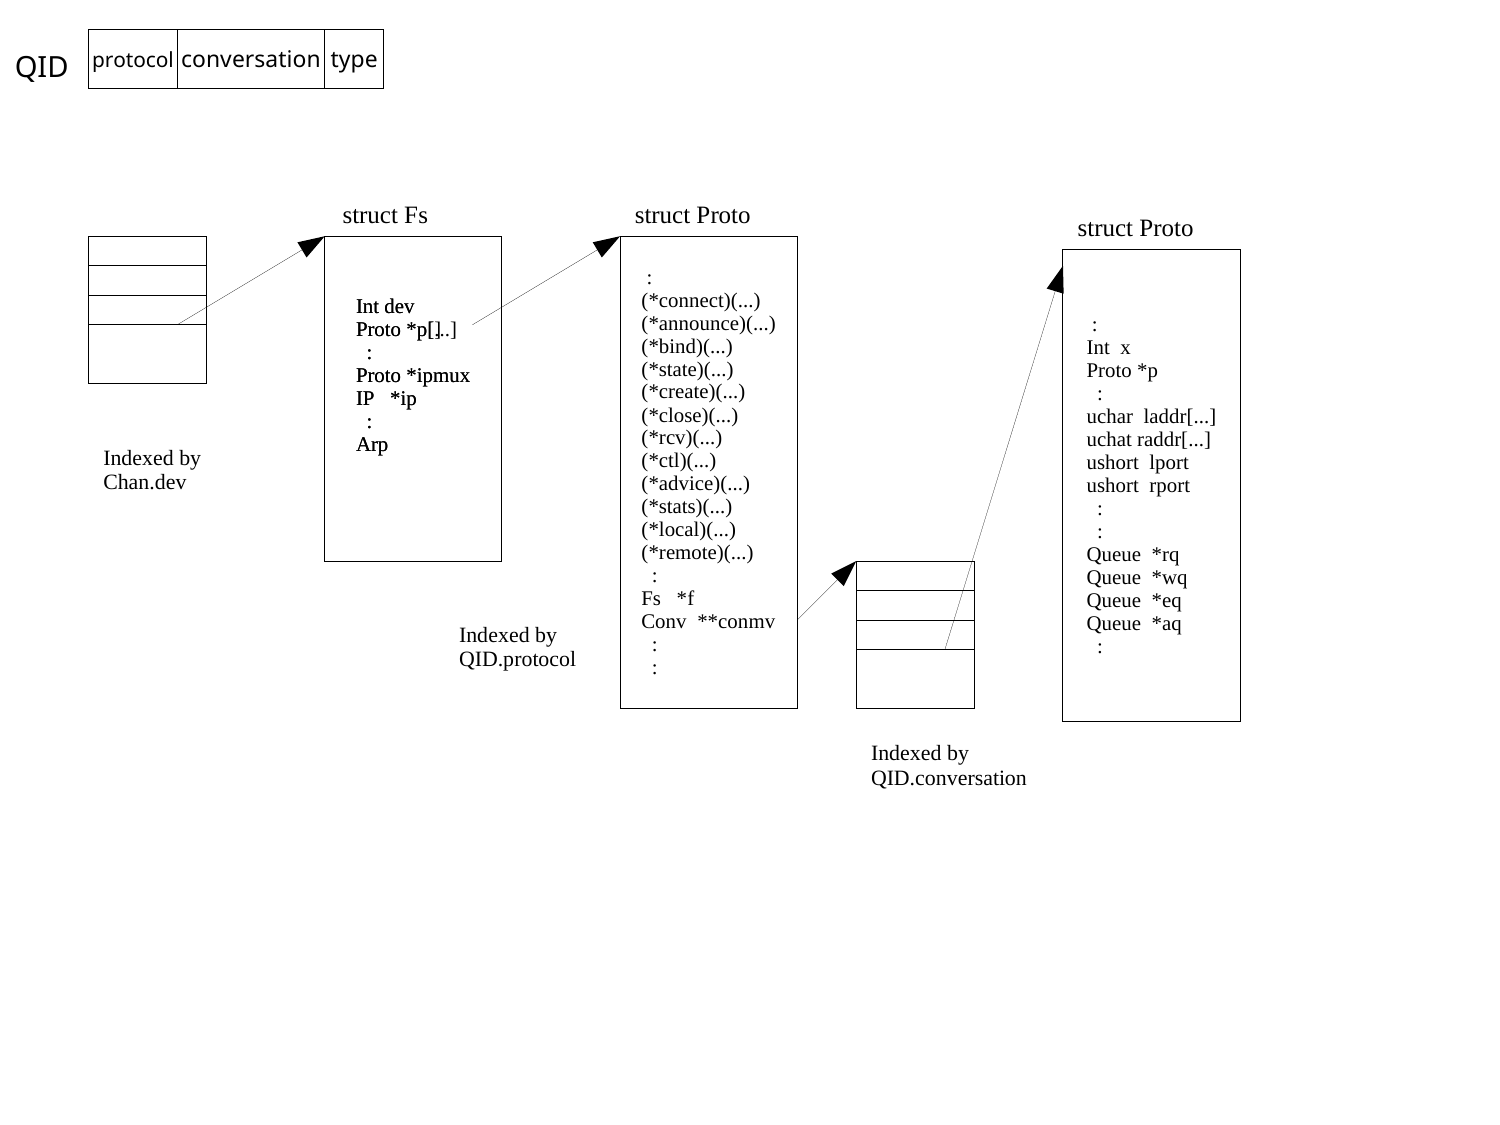

protocol
conversation
type
QID
struct Fs
struct Proto
struct Proto
Int dev
Proto *p[]
 :
Proto *ipmux
IP *ip
 :
Arp
Int dev
Proto *p[...]
 :
Proto *ipmux
IP *ip
 :
Arp
 :
(*connect)(...)
(*announce)(...)
(*bind)(...)
(*state)(...)
(*create)(...)
(*close)(...)
(*rcv)(...)
(*ctl)(...)
(*advice)(...)
(*stats)(...)
(*local)(...)
(*remote)(...)
 :
Fs *f
Conv **conmv
 :
 :
 :
Int x
Proto *p
 :
uchar laddr[...]
uchat raddr[...]
ushort lport
ushort rport
 :
 :
Queue *rq
Queue *wq
Queue *eq
Queue *aq
 :
Indexed by
Chan.dev
Indexed by
QID.protocol
Indexed by
QID.conversation